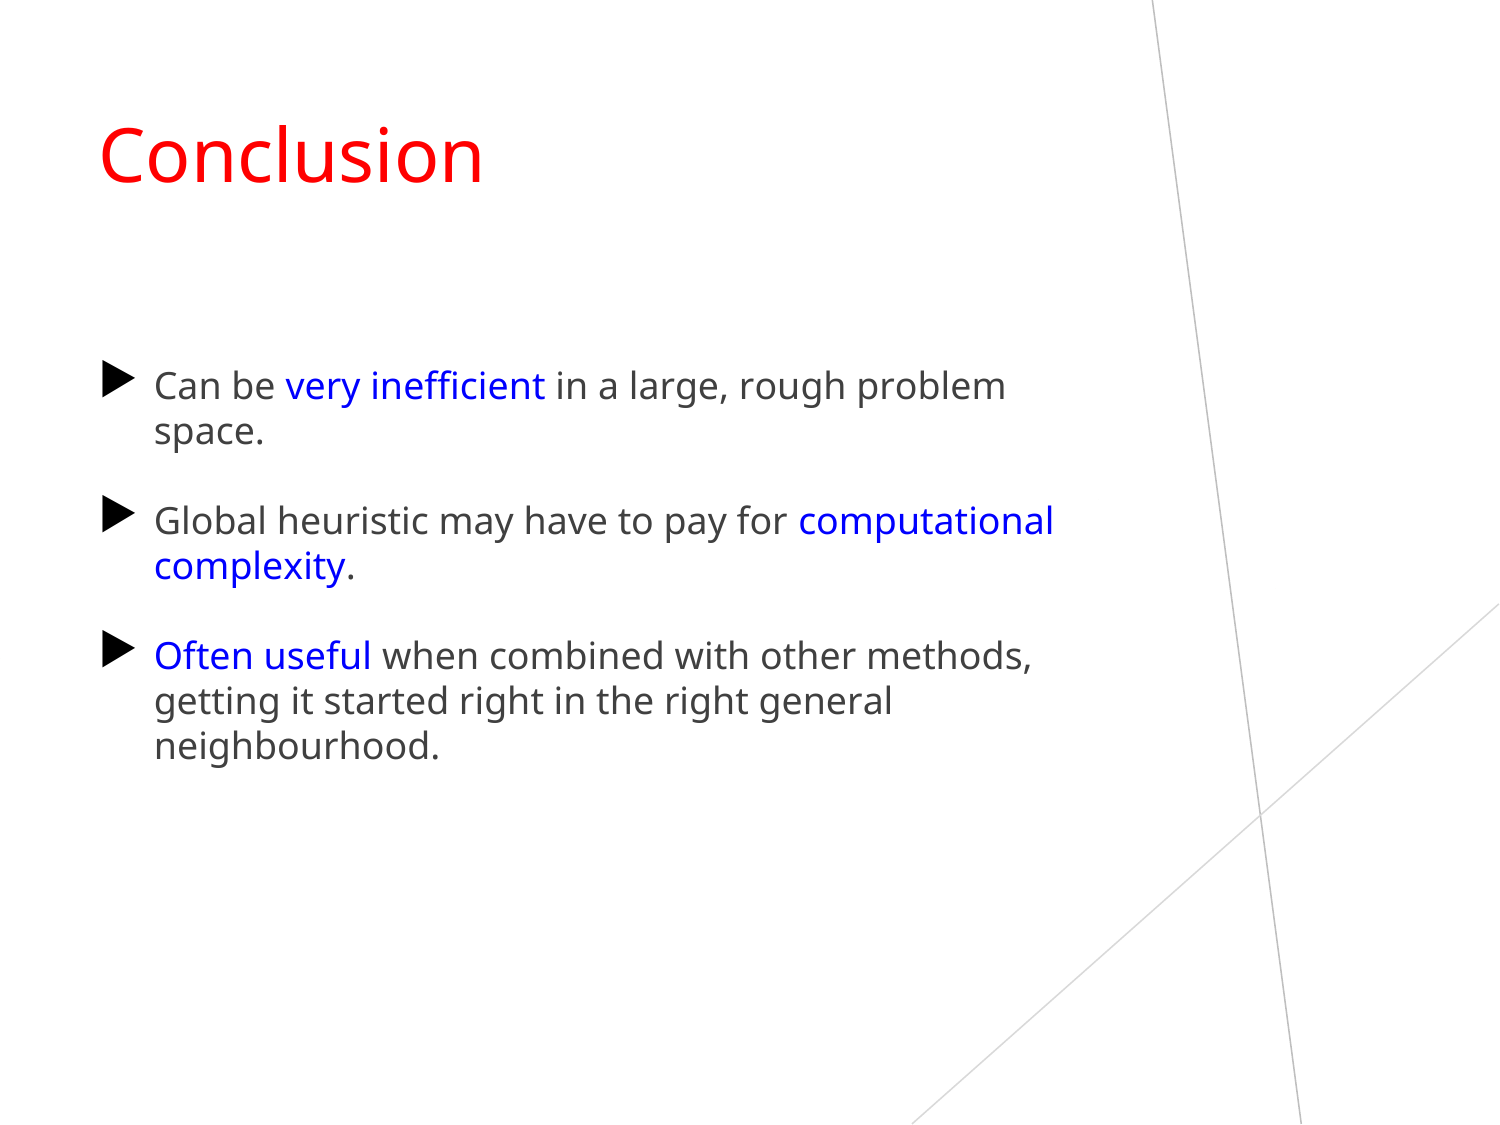

# Conclusion
Can be very inefficient in a large, rough problem space.
Global heuristic may have to pay for computational complexity.
Often useful when combined with other methods, getting it started right in the right general neighbourhood.